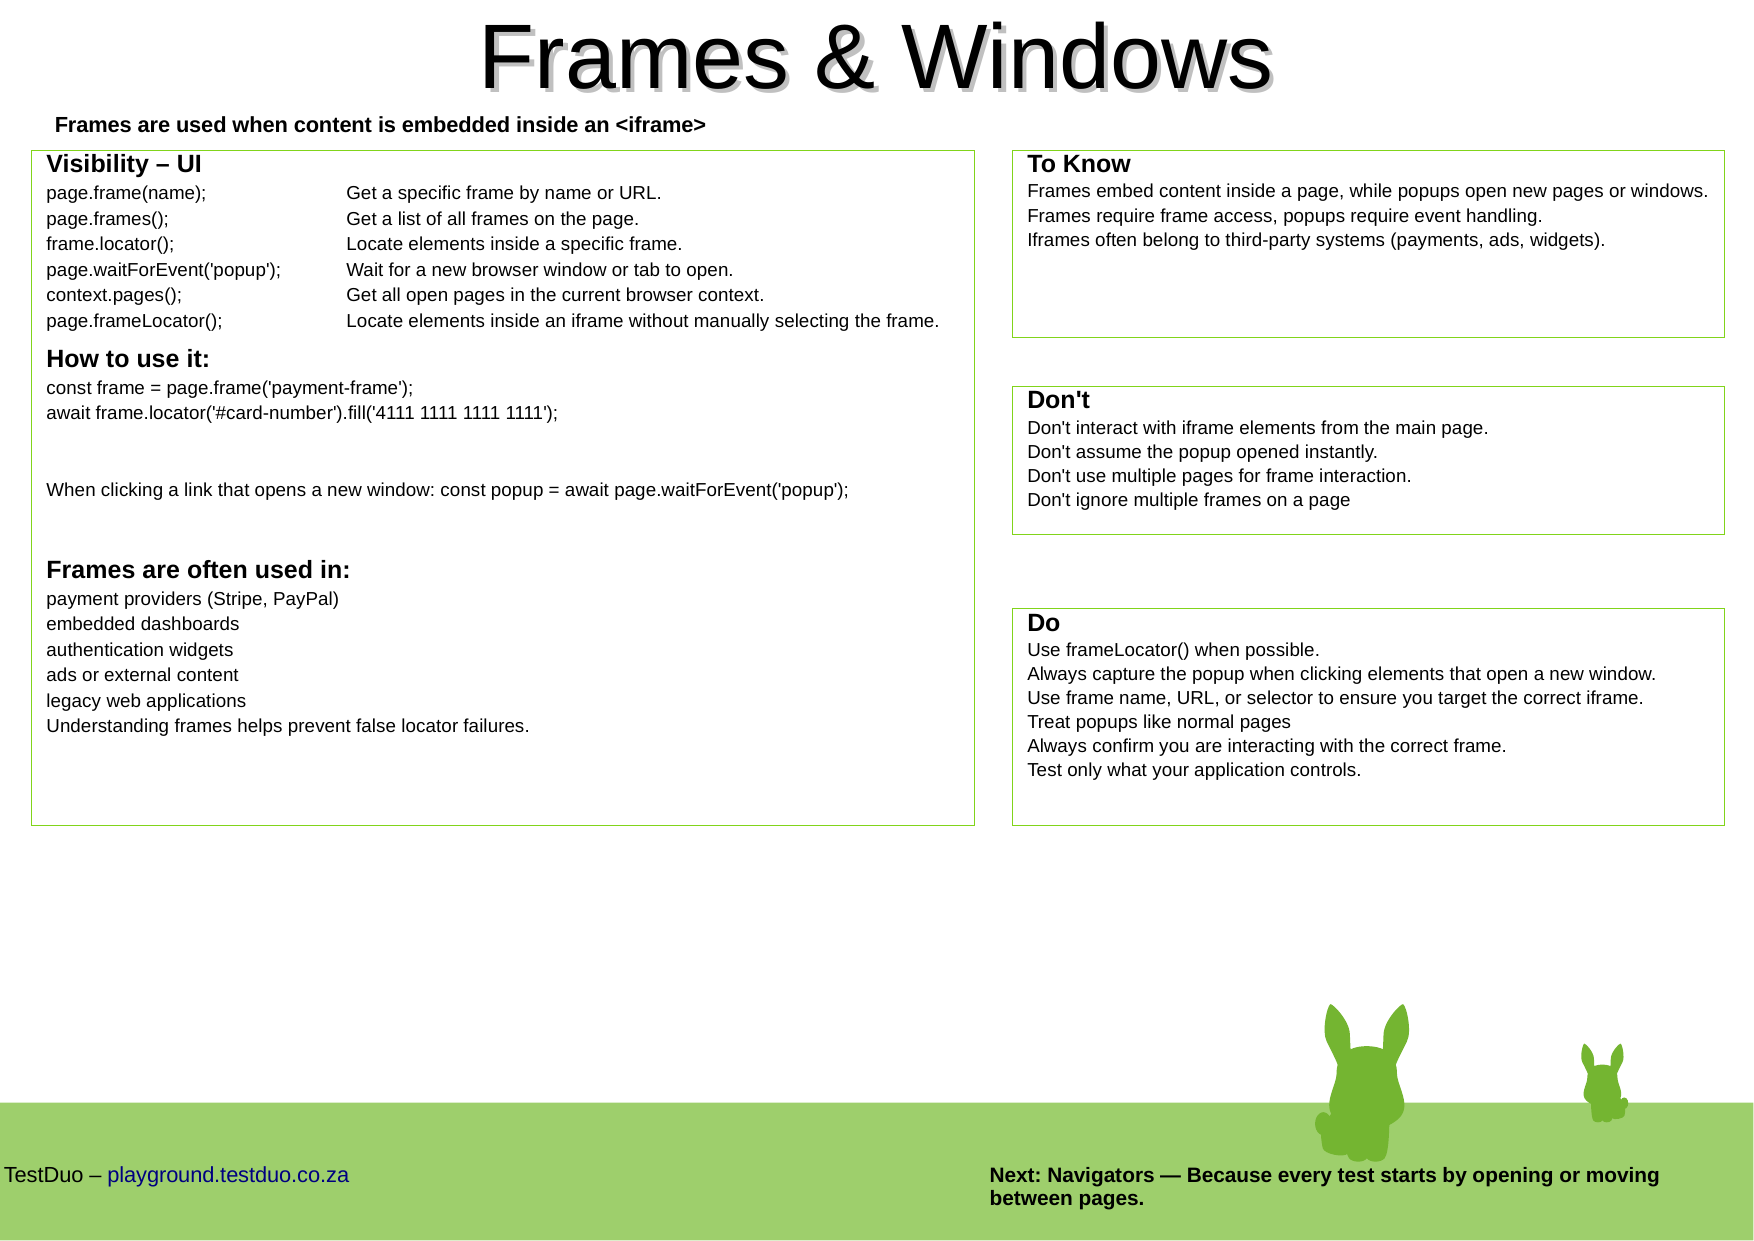

Frames & Windows
Frames are used when content is embedded inside an <iframe>
Visibility – UI
page.frame(name);		Get a specific frame by name or URL.
page.frames();			Get a list of all frames on the page.
frame.locator();			Locate elements inside a specific frame.
page.waitForEvent('popup');	Wait for a new browser window or tab to open.
context.pages();			Get all open pages in the current browser context.
page.frameLocator();		Locate elements inside an iframe without manually selecting the frame.
How to use it:
const frame = page.frame('payment-frame');
await frame.locator('#card-number').fill('4111 1111 1111 1111');
When clicking a link that opens a new window: const popup = await page.waitForEvent('popup');
Frames are often used in:
payment providers (Stripe, PayPal)
embedded dashboards
authentication widgets
ads or external content
legacy web applications
Understanding frames helps prevent false locator failures.
To Know
Frames embed content inside a page, while popups open new pages or windows.
Frames require frame access, popups require event handling.
Iframes often belong to third-party systems (payments, ads, widgets).
Don't
Don't interact with iframe elements from the main page.
Don't assume the popup opened instantly.
Don't use multiple pages for frame interaction.
Don't ignore multiple frames on a page
Do
Use frameLocator() when possible.
Always capture the popup when clicking elements that open a new window.
Use frame name, URL, or selector to ensure you target the correct iframe.
Treat popups like normal pages
Always confirm you are interacting with the correct frame.
Test only what your application controls.
# TestDuo – playground.testduo.co.za
Next: Navigators — Because every test starts by opening or moving between pages.